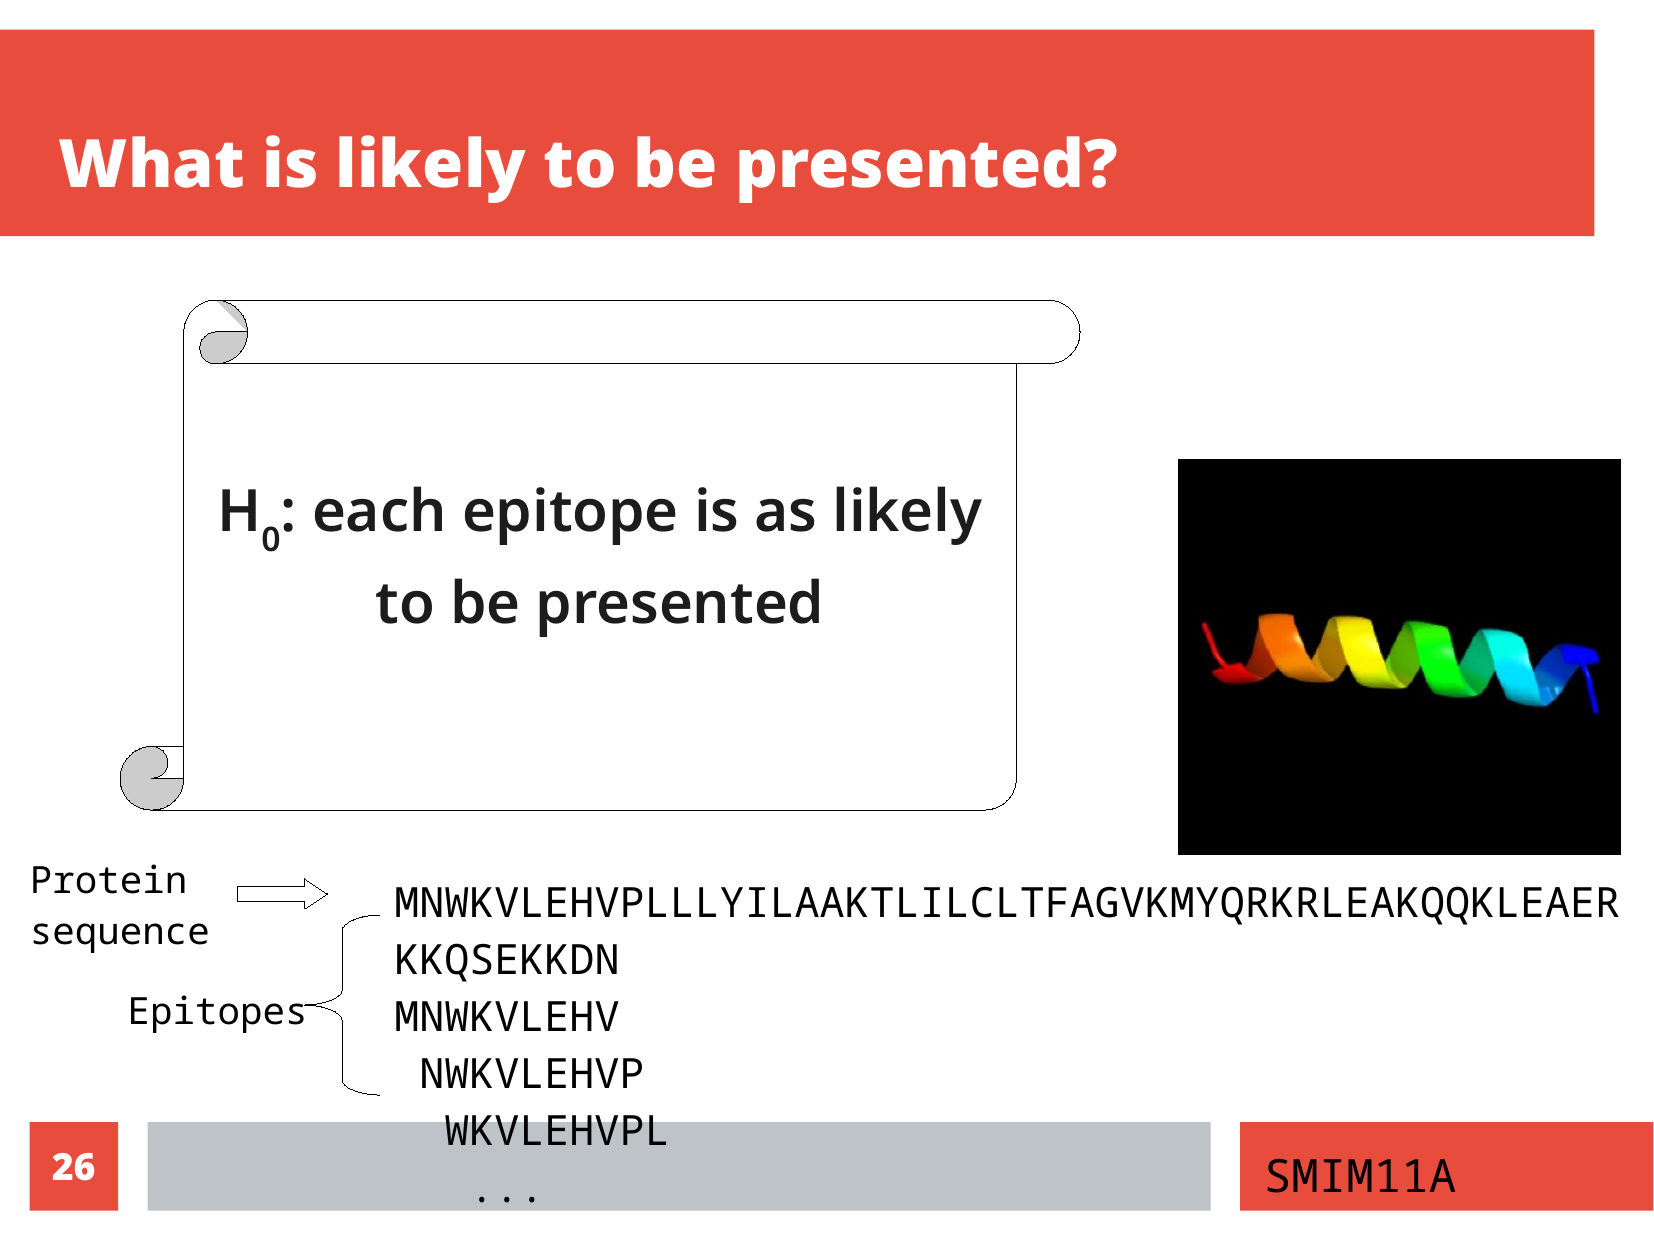

# What is likely to be presented?
H0: each epitope is as likely to be presented
Protein
sequence
MNWKVLEHVPLLLYILAAKTLILCLTFAGVKMYQRKRLEAKQQKLEAERKKQSEKKDN
MNWKVLEHV
 NWKVLEHVP
 WKVLEHVPL
 ...
Epitopes
26
SMIM11A